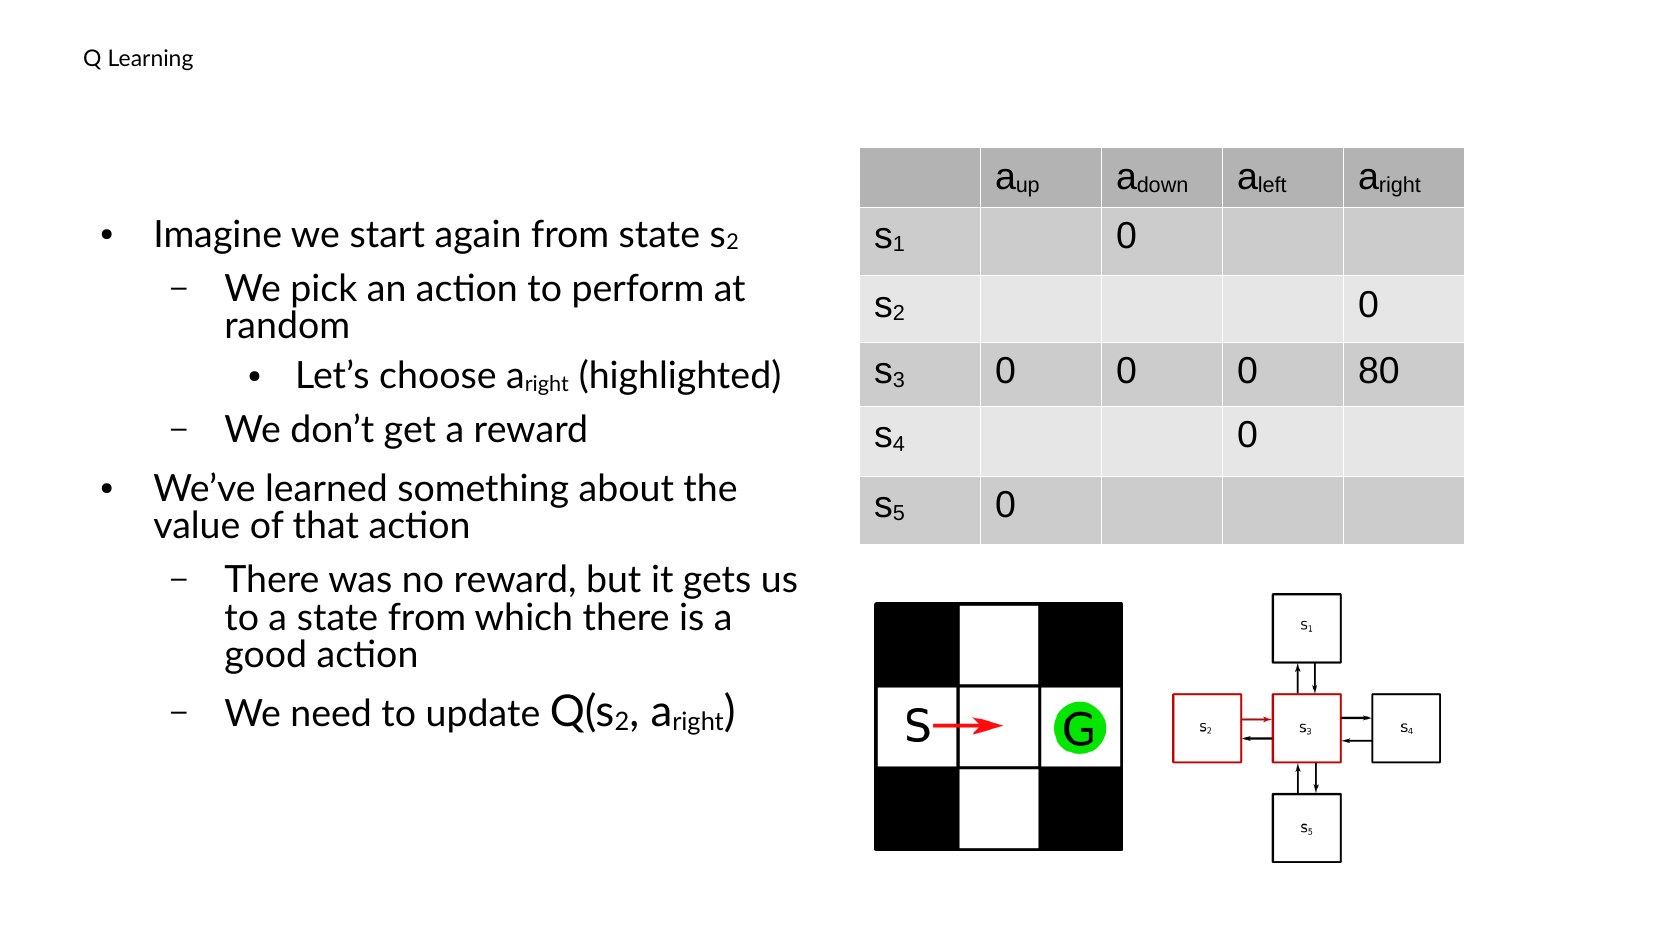

# Q Learning
| | aup | adown | aleft | aright |
| --- | --- | --- | --- | --- |
| s1 | | 0 | | |
| s2 | | | | 0 |
| s3 | 0 | 0 | 0 | 80 |
| s4 | | | 0 | |
| s5 | 0 | | | |
Imagine we start again from state s2
We pick an action to perform at random
Let’s choose aright (highlighted)
We don’t get a reward
We’ve learned something about the value of that action
There was no reward, but it gets us to a state from which there is a good action
We need to update Q(s2, aright)